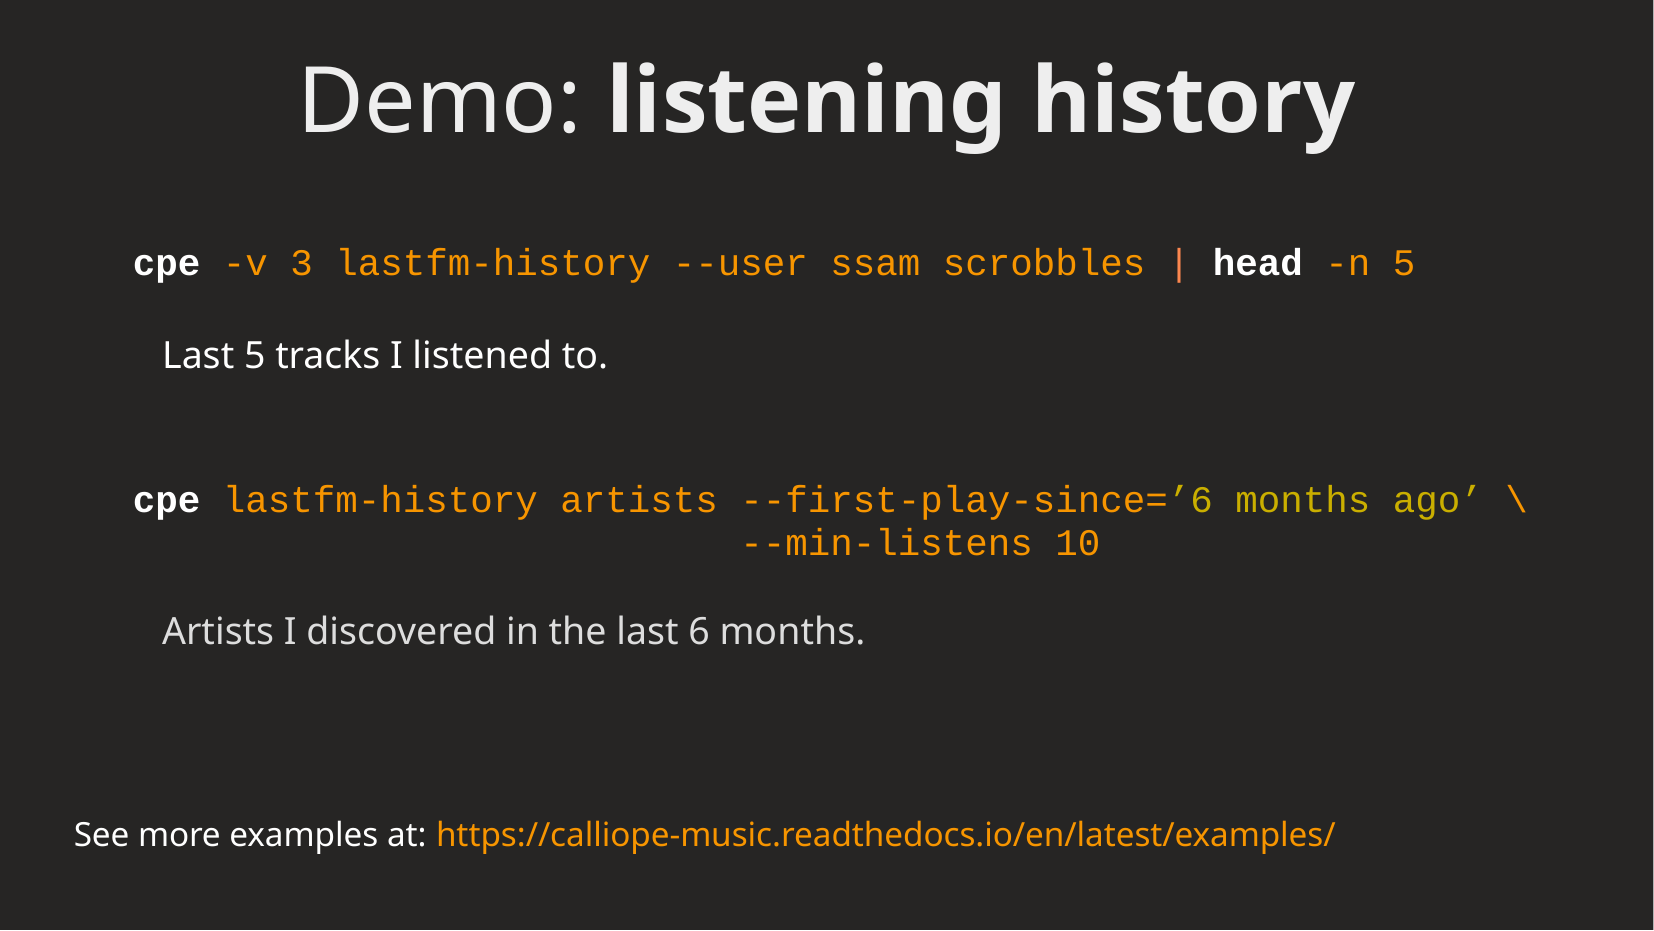

# Demo: listening history
cpe -v 3 lastfm-history --user ssam scrobbles | head -n 5
 Last 5 tracks I listened to.
cpe lastfm-history artists --first-play-since=’6 months ago’ \
 --min-listens 10
 Artists I discovered in the last 6 months.
See more examples at: https://calliope-music.readthedocs.io/en/latest/examples/